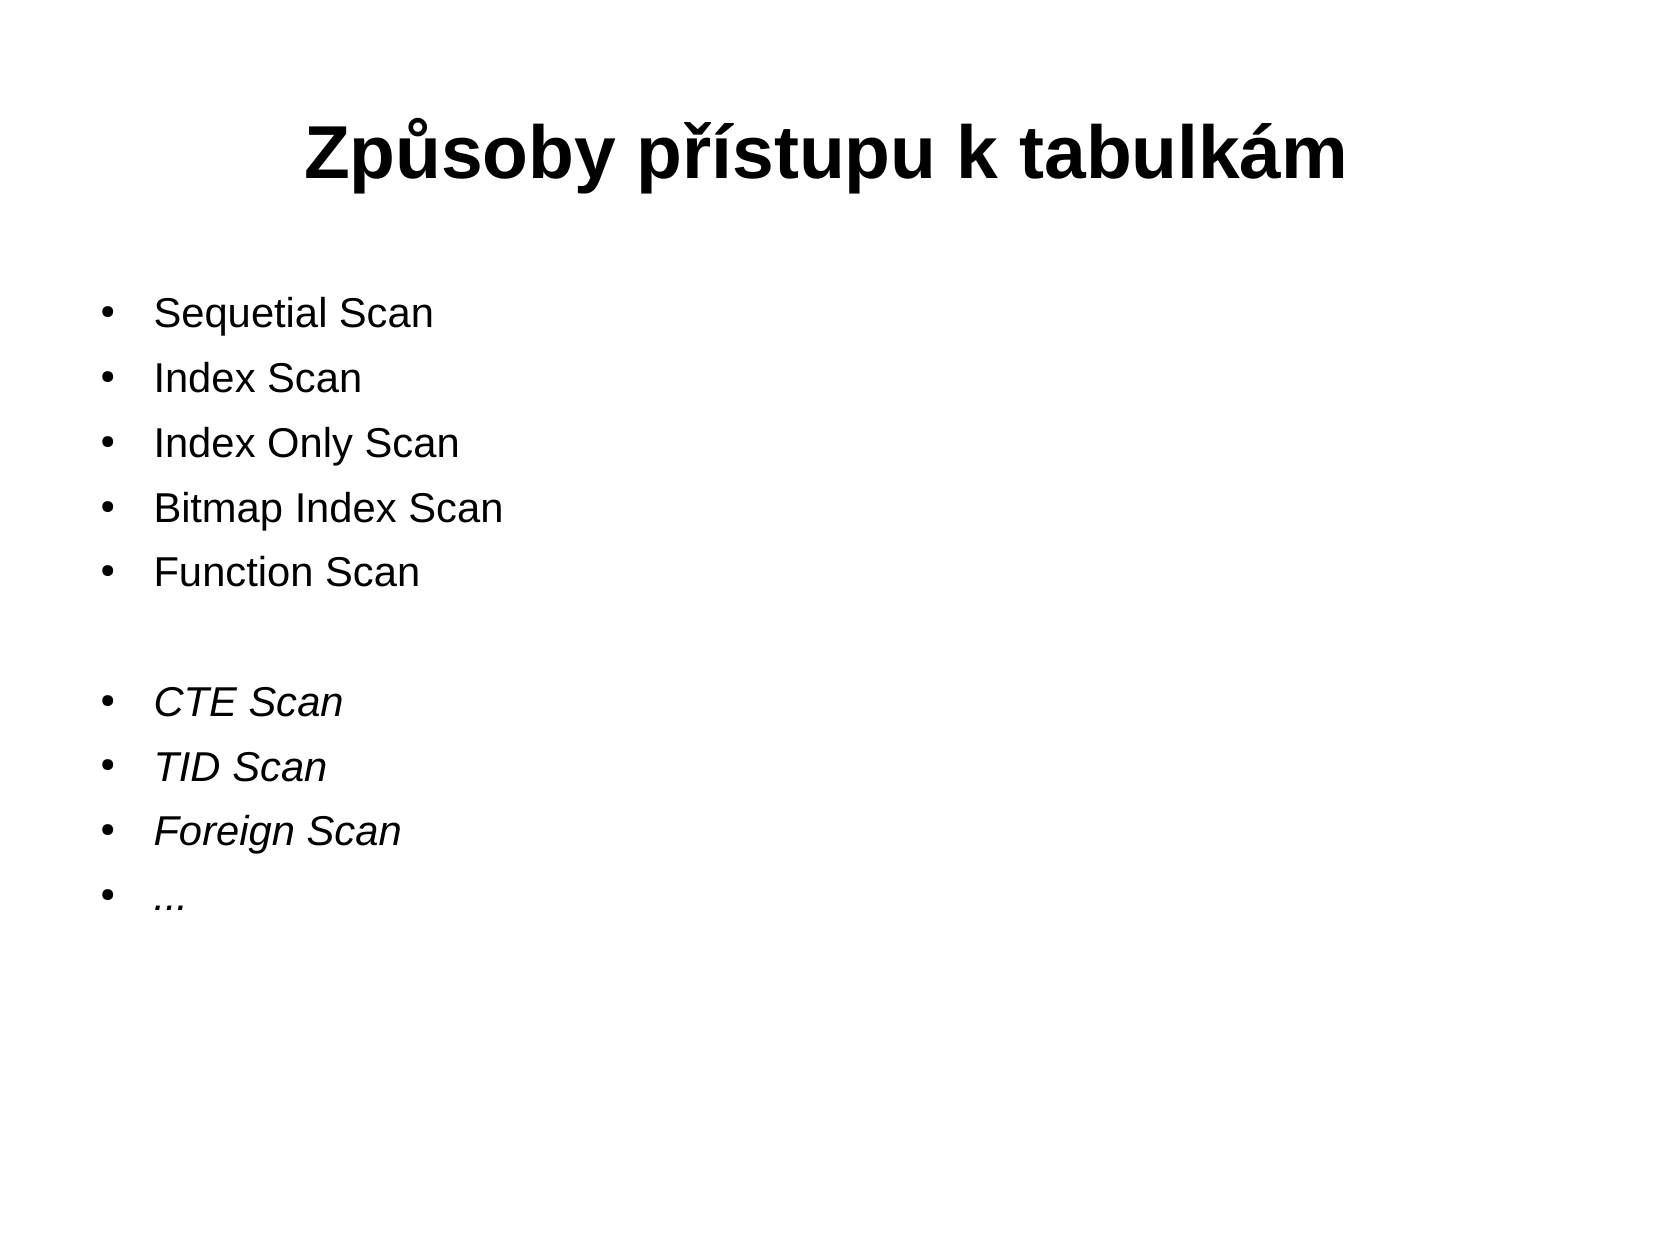

# Způsoby přístupu k tabulkám
Sequetial Scan
Index Scan
Index Only Scan
Bitmap Index Scan
Function Scan
CTE Scan
TID Scan
Foreign Scan
...